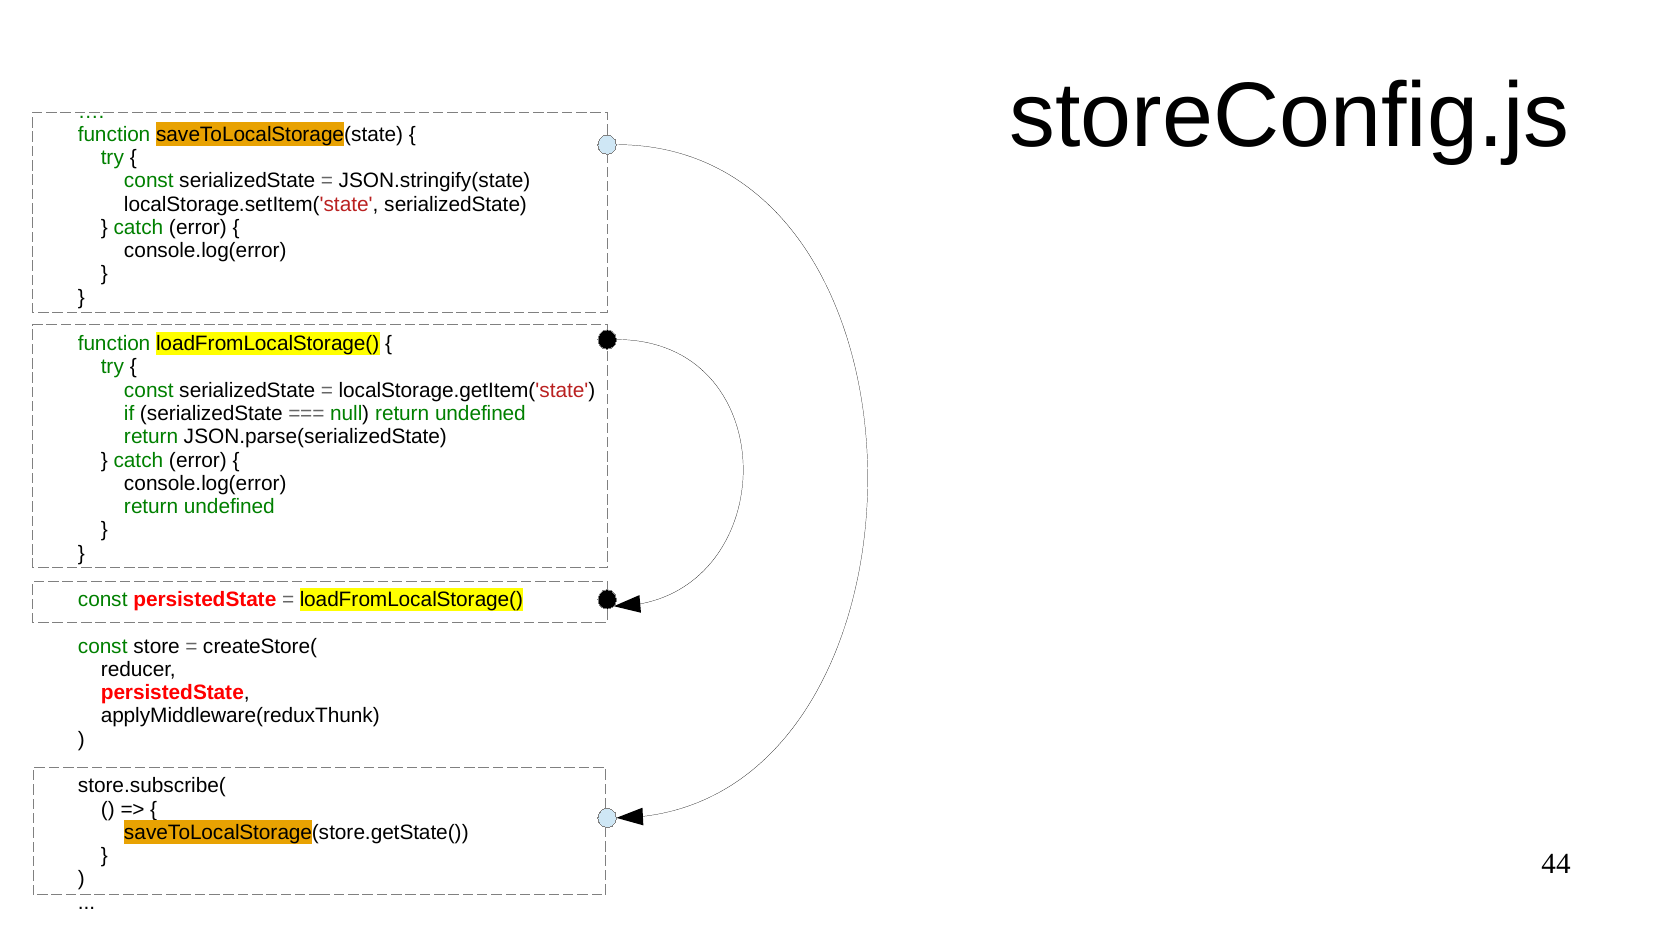

# storeConfig.js
….
function saveToLocalStorage(state) {
 try {
 const serializedState = JSON.stringify(state)
 localStorage.setItem('state', serializedState)
 } catch (error) {
 console.log(error)
 }
}
function loadFromLocalStorage() {
 try {
 const serializedState = localStorage.getItem('state')
 if (serializedState === null) return undefined
 return JSON.parse(serializedState)
 } catch (error) {
 console.log(error)
 return undefined
 }
}
const persistedState = loadFromLocalStorage()
const store = createStore(
 reducer,
 persistedState,
 applyMiddleware(reduxThunk)
)
store.subscribe(
 () => {
 saveToLocalStorage(store.getState())
 }
)
...
44